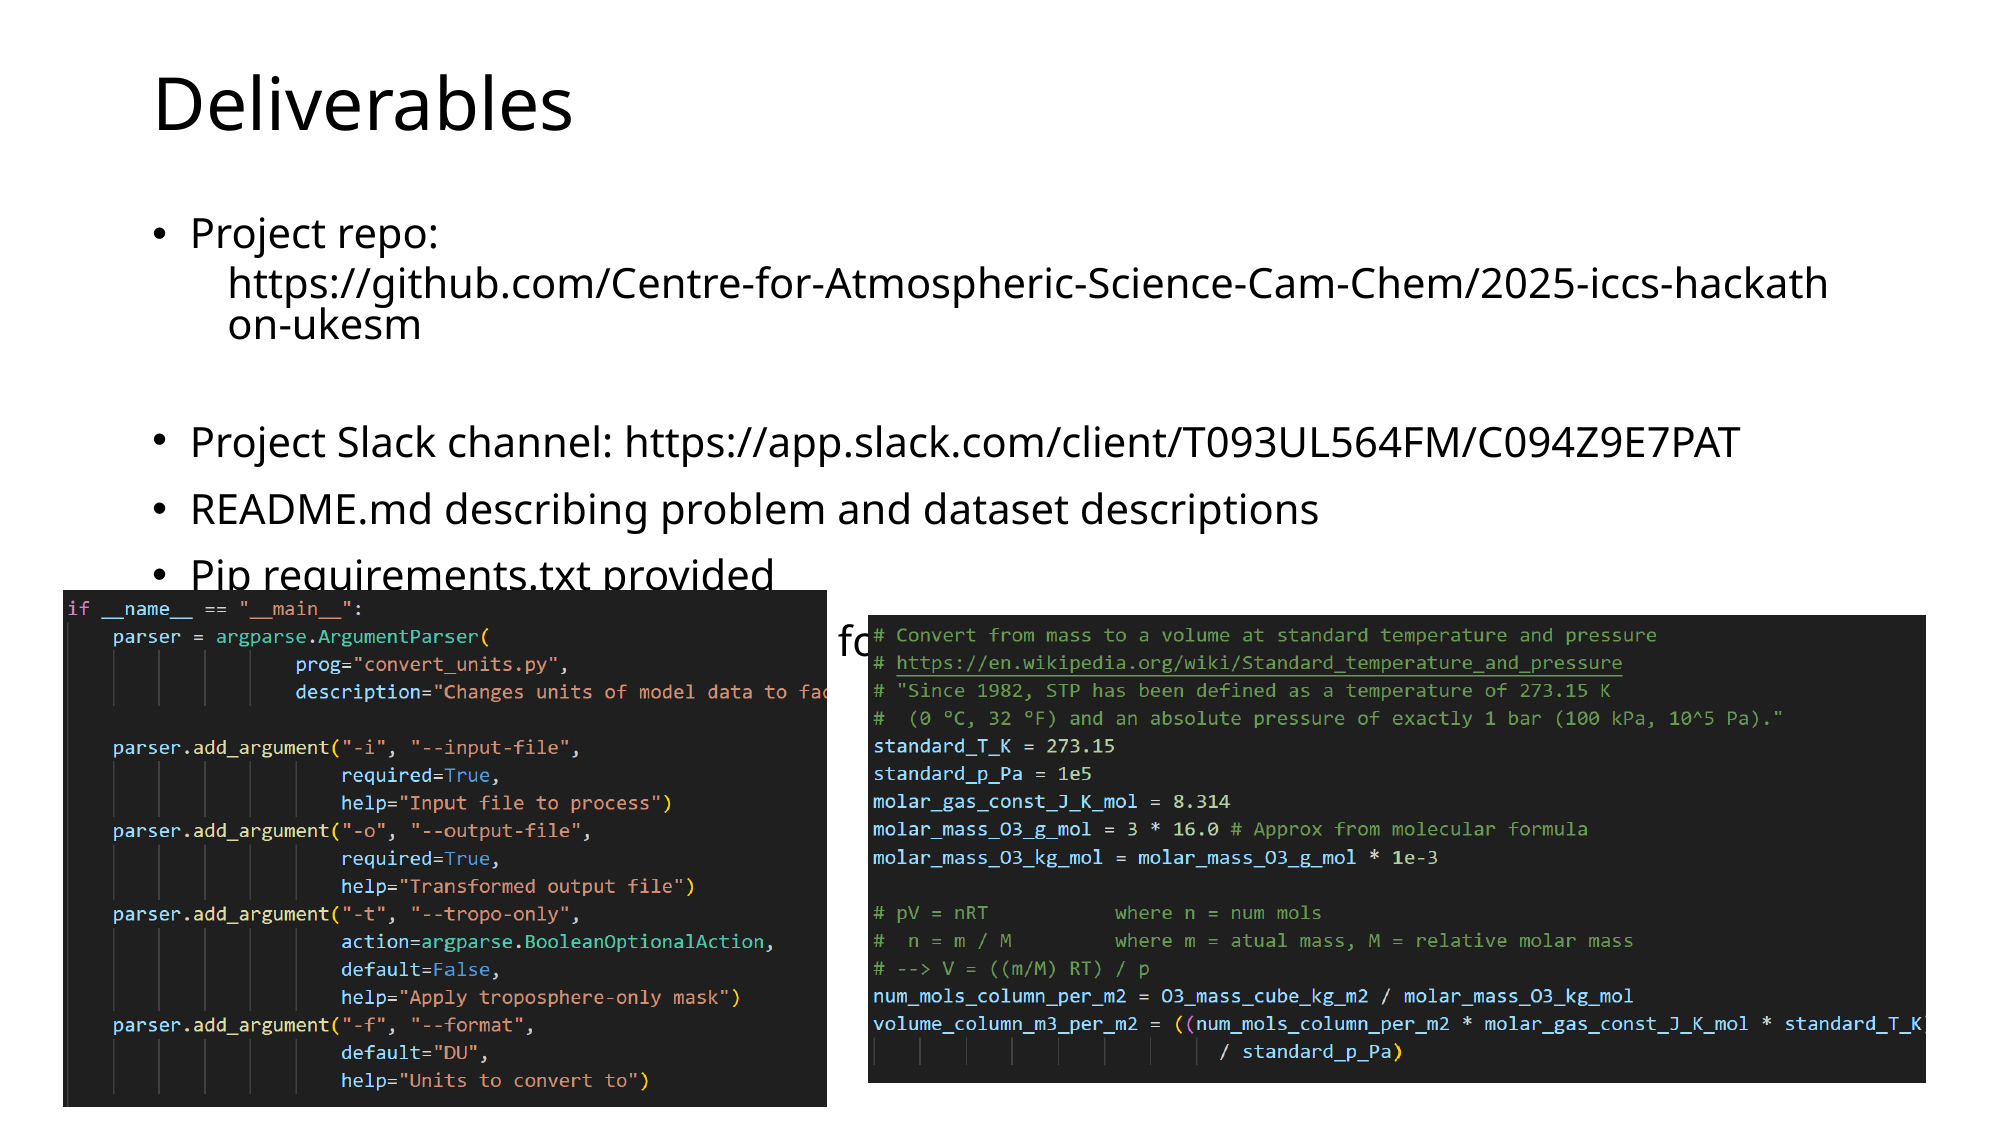

# Deliverables
Project repo: https://github.com/Centre-for-Atmospheric-Science-Cam-Chem/2025-iccs-hackathon-ukesm
Project Slack channel: https://app.slack.com/client/T093UL564FM/C094Z9E7PAT
README.md describing problem and dataset descriptions
Pip requirements.txt provided
Main script runs with arguments for files to process and troposphere-only flag